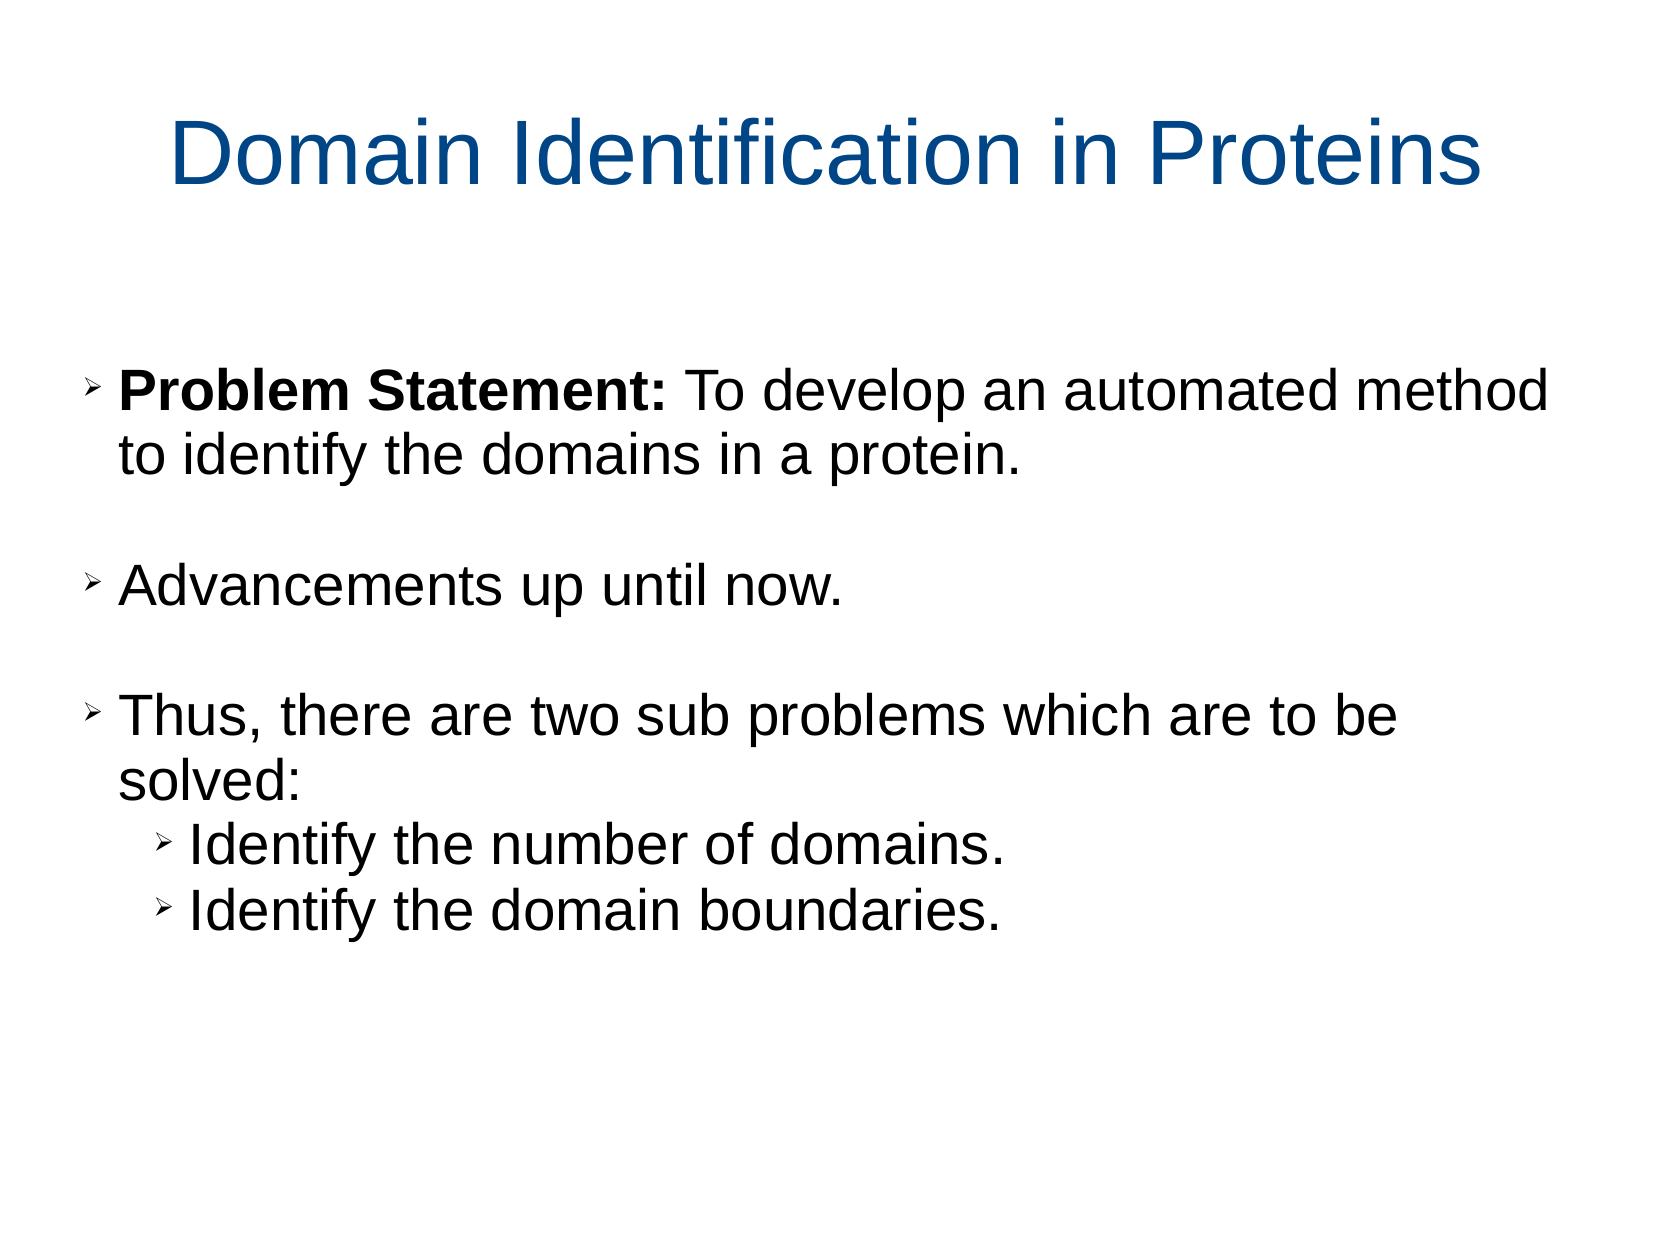

# Domain Identification in Proteins
Problem Statement: To develop an automated method to identify the domains in a protein.
Advancements up until now.
Thus, there are two sub problems which are to be solved:
Identify the number of domains.
Identify the domain boundaries.